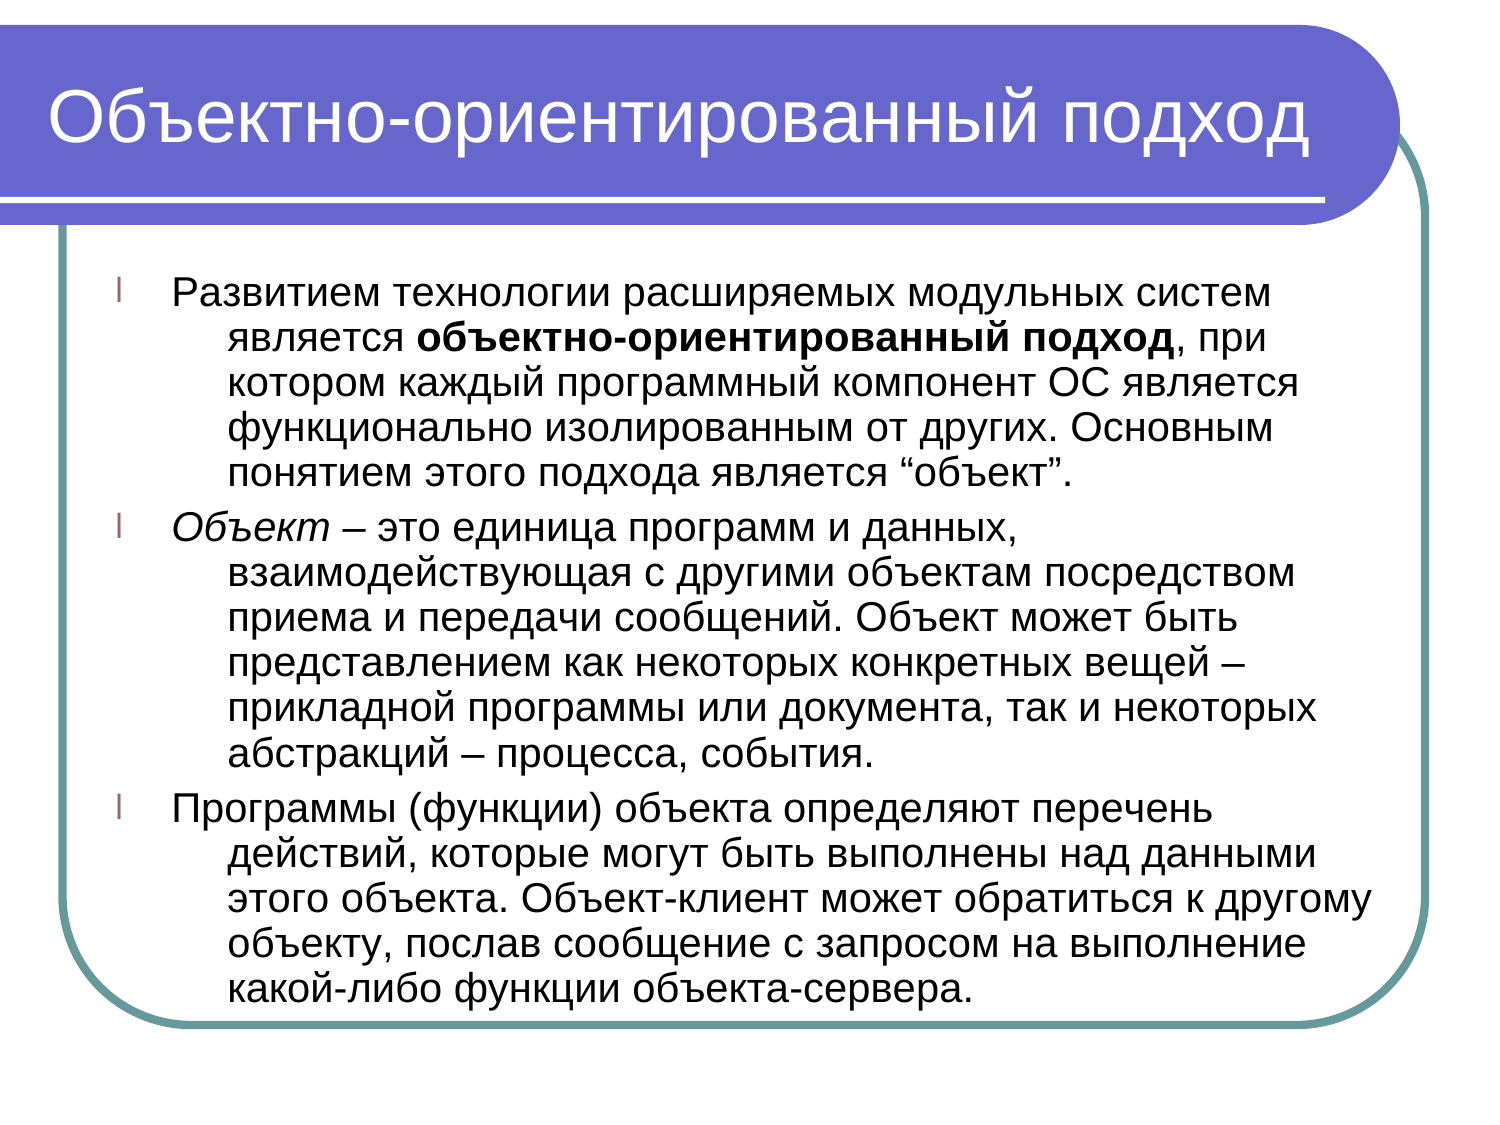

# Объектно-ориентированный подход
Развитием технологии расширяемых модульных систем является объектно-ориентированный подход, при котором каждый программный компонент ОС является функционально изолированным от других. Основным понятием этого подхода является “объект”.
Объект – это единица программ и данных, взаимодействующая с другими объектам посредством приема и передачи сообщений. Объект может быть представлением как некоторых конкретных вещей – прикладной программы или документа, так и некоторых абстракций – процесса, события.
Программы (функции) объекта определяют перечень действий, которые могут быть выполнены над данными этого объекта. Объект-клиент может обратиться к другому объекту, послав сообщение с запросом на выполнение какой-либо функции объекта-сервера.